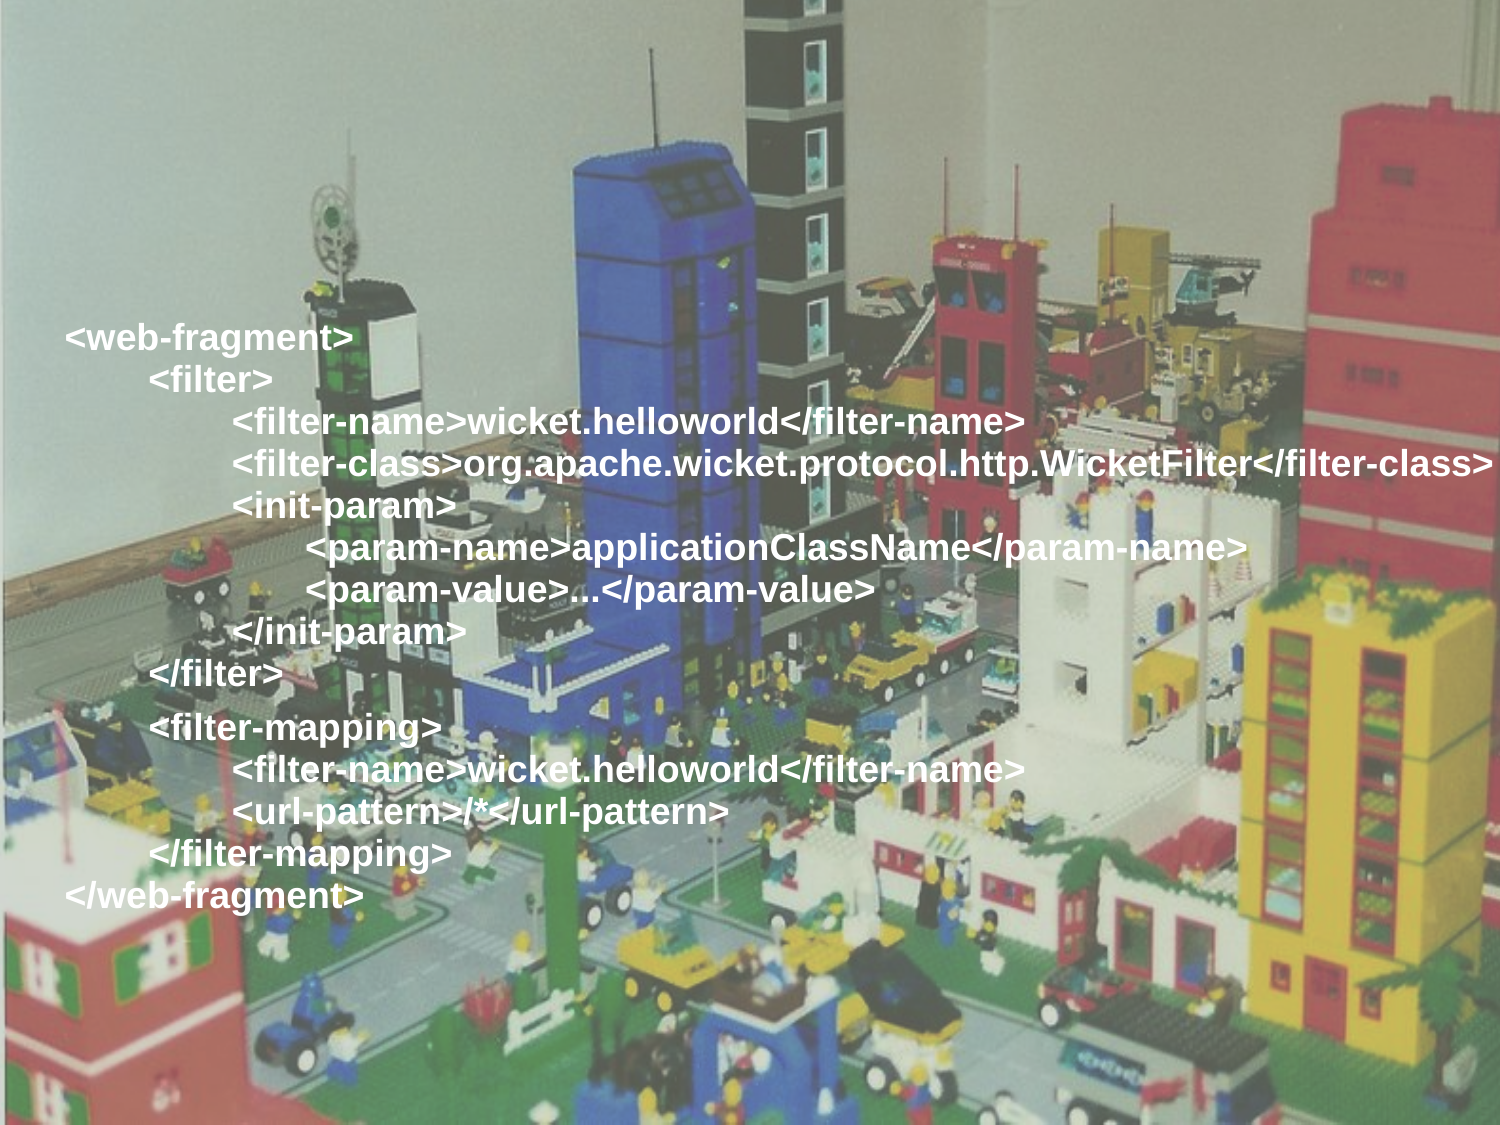

# <web-fragment> <filter> <filter-name>wicket.helloworld</filter-name> <filter-class>org.apache.wicket.protocol.http.WicketFilter</filter-class> <init-param> <param-name>applicationClassName</param-name> <param-value>...</param-value> </init-param> </filter>
 <filter-mapping>
 <filter-name>wicket.helloworld</filter-name>
 <url-pattern>/*</url-pattern>
 </filter-mapping>
</web-fragment>